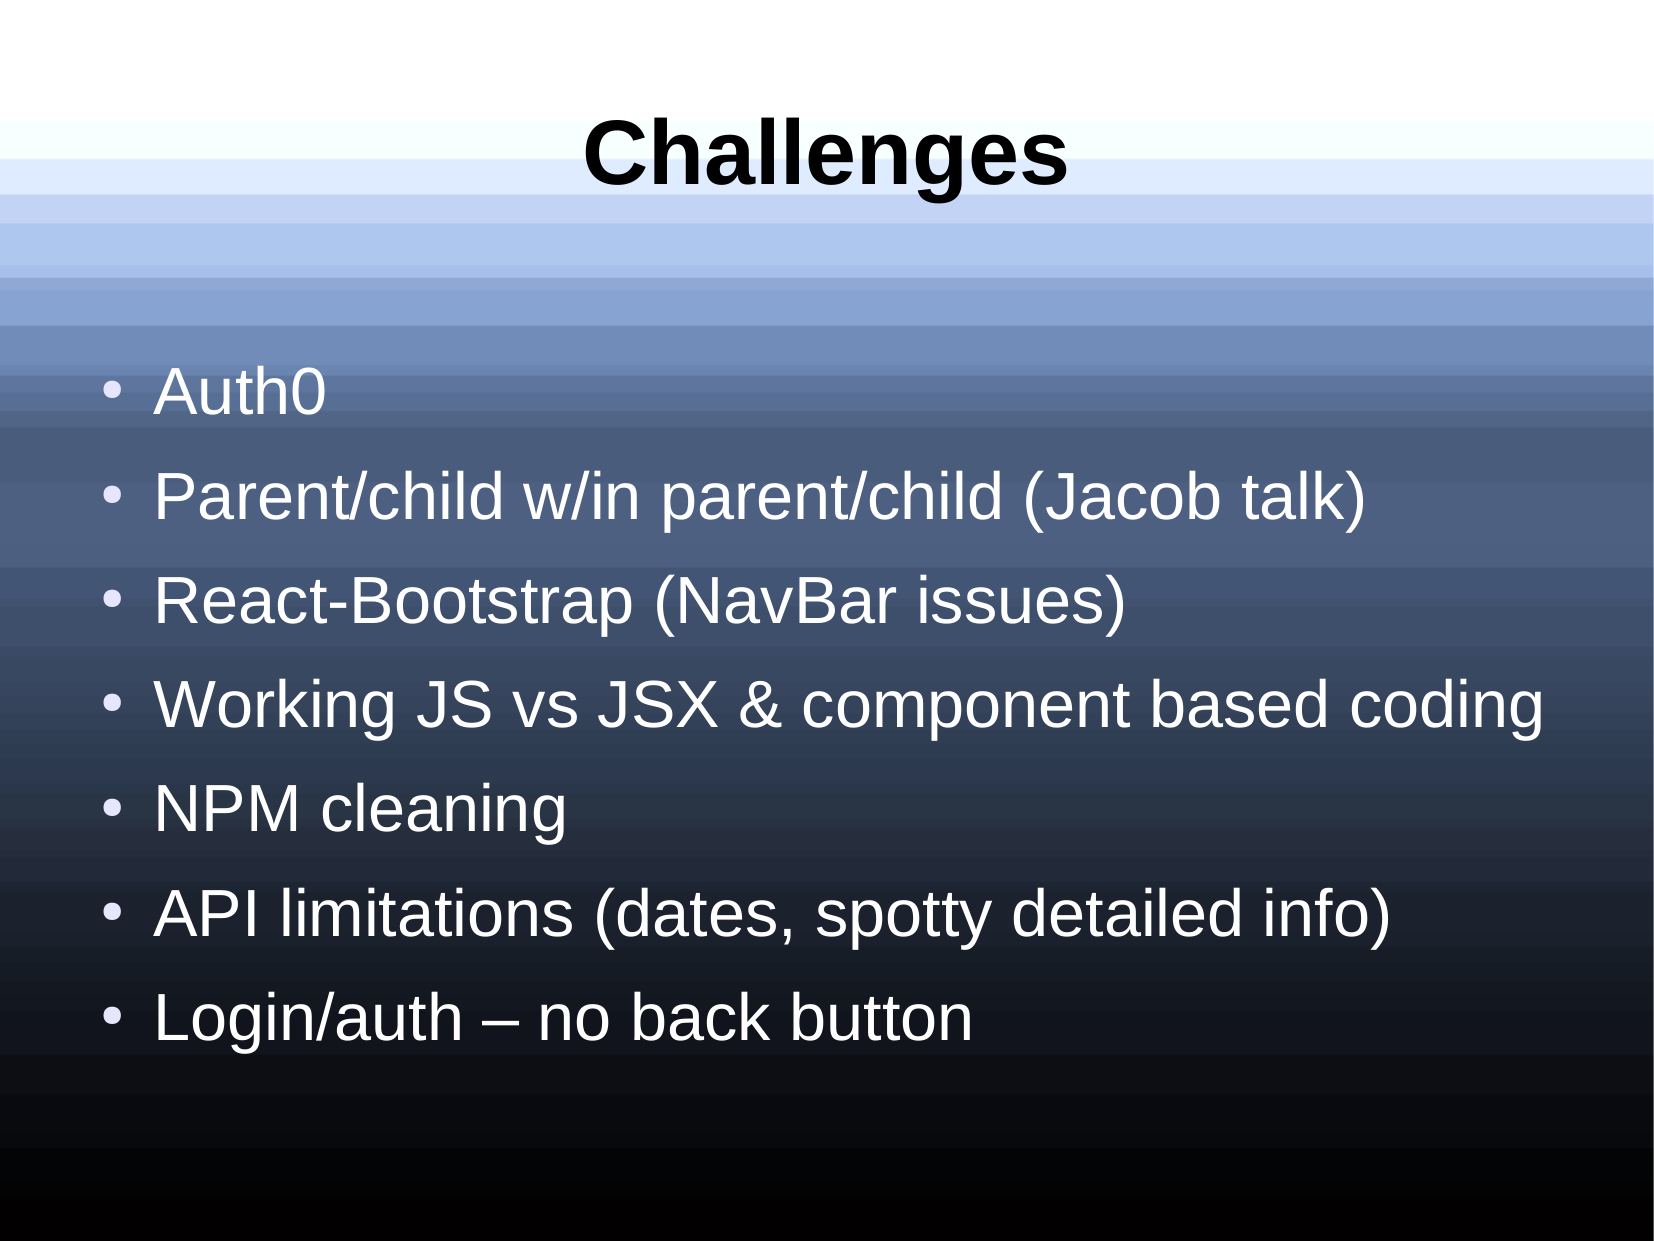

# Challenges
Auth0
Parent/child w/in parent/child (Jacob talk)
React-Bootstrap (NavBar issues)
Working JS vs JSX & component based coding
NPM cleaning
API limitations (dates, spotty detailed info)
Login/auth – no back button